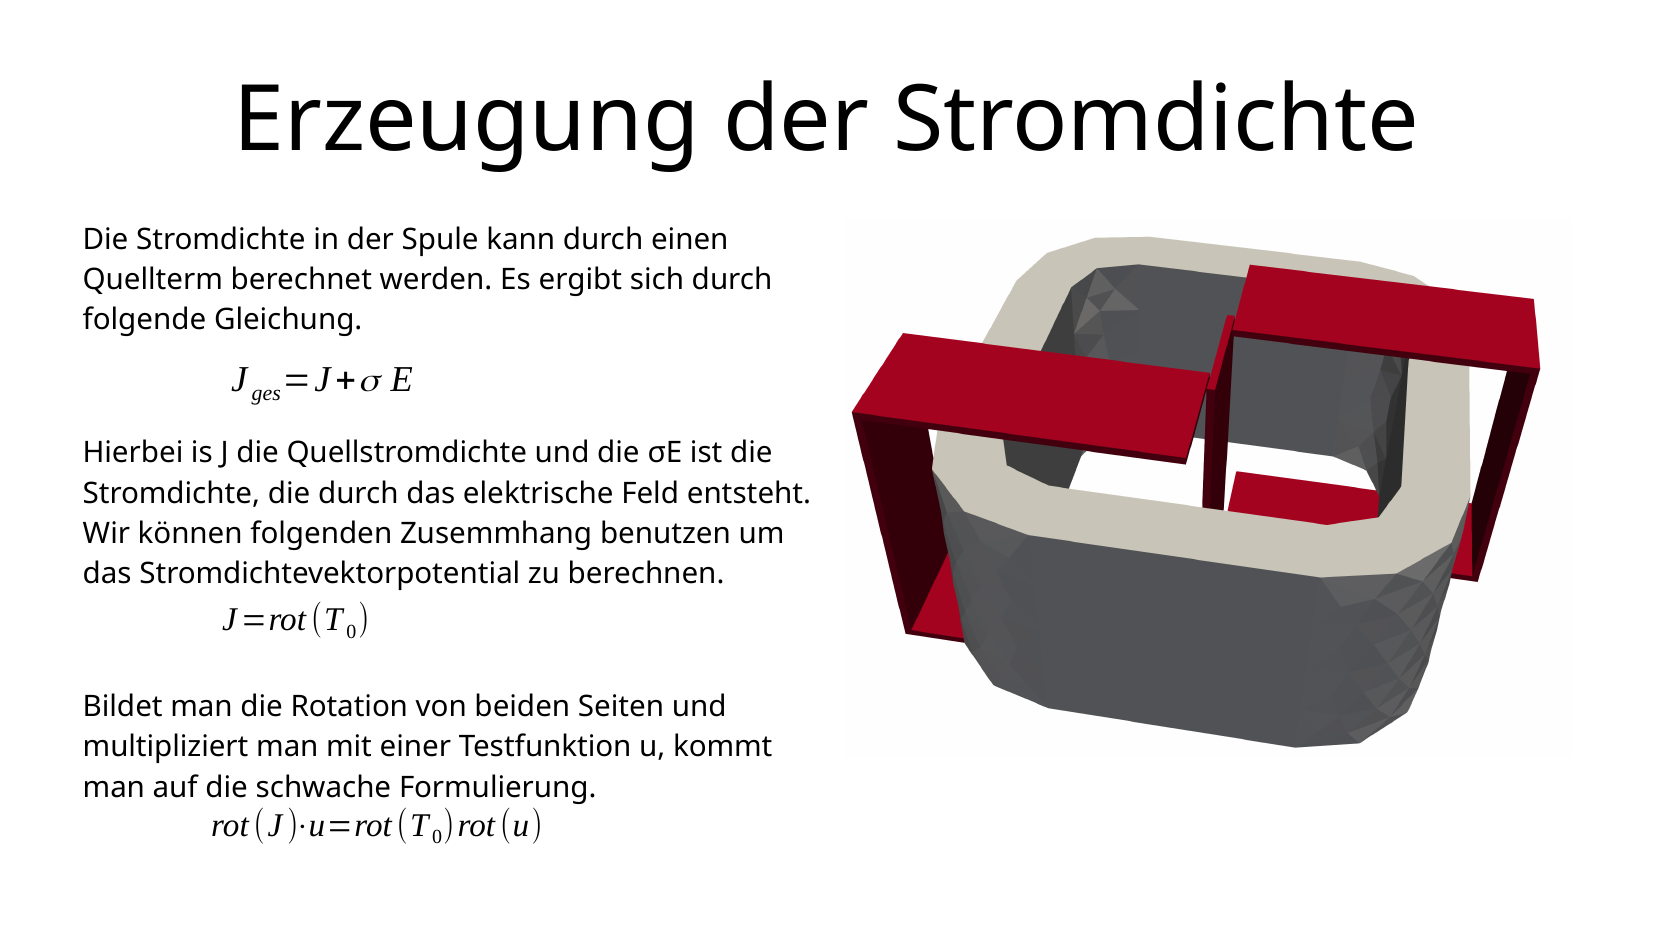

# Erzeugung der Stromdichte
Die Stromdichte in der Spule kann durch einen Quellterm berechnet werden. Es ergibt sich durch folgende Gleichung.
Hierbei is J die Quellstromdichte und die σE ist die Stromdichte, die durch das elektrische Feld entsteht. Wir können folgenden Zusemmhang benutzen um das Stromdichtevektorpotential zu berechnen.
Bildet man die Rotation von beiden Seiten und multipliziert man mit einer Testfunktion u, kommt man auf die schwache Formulierung.